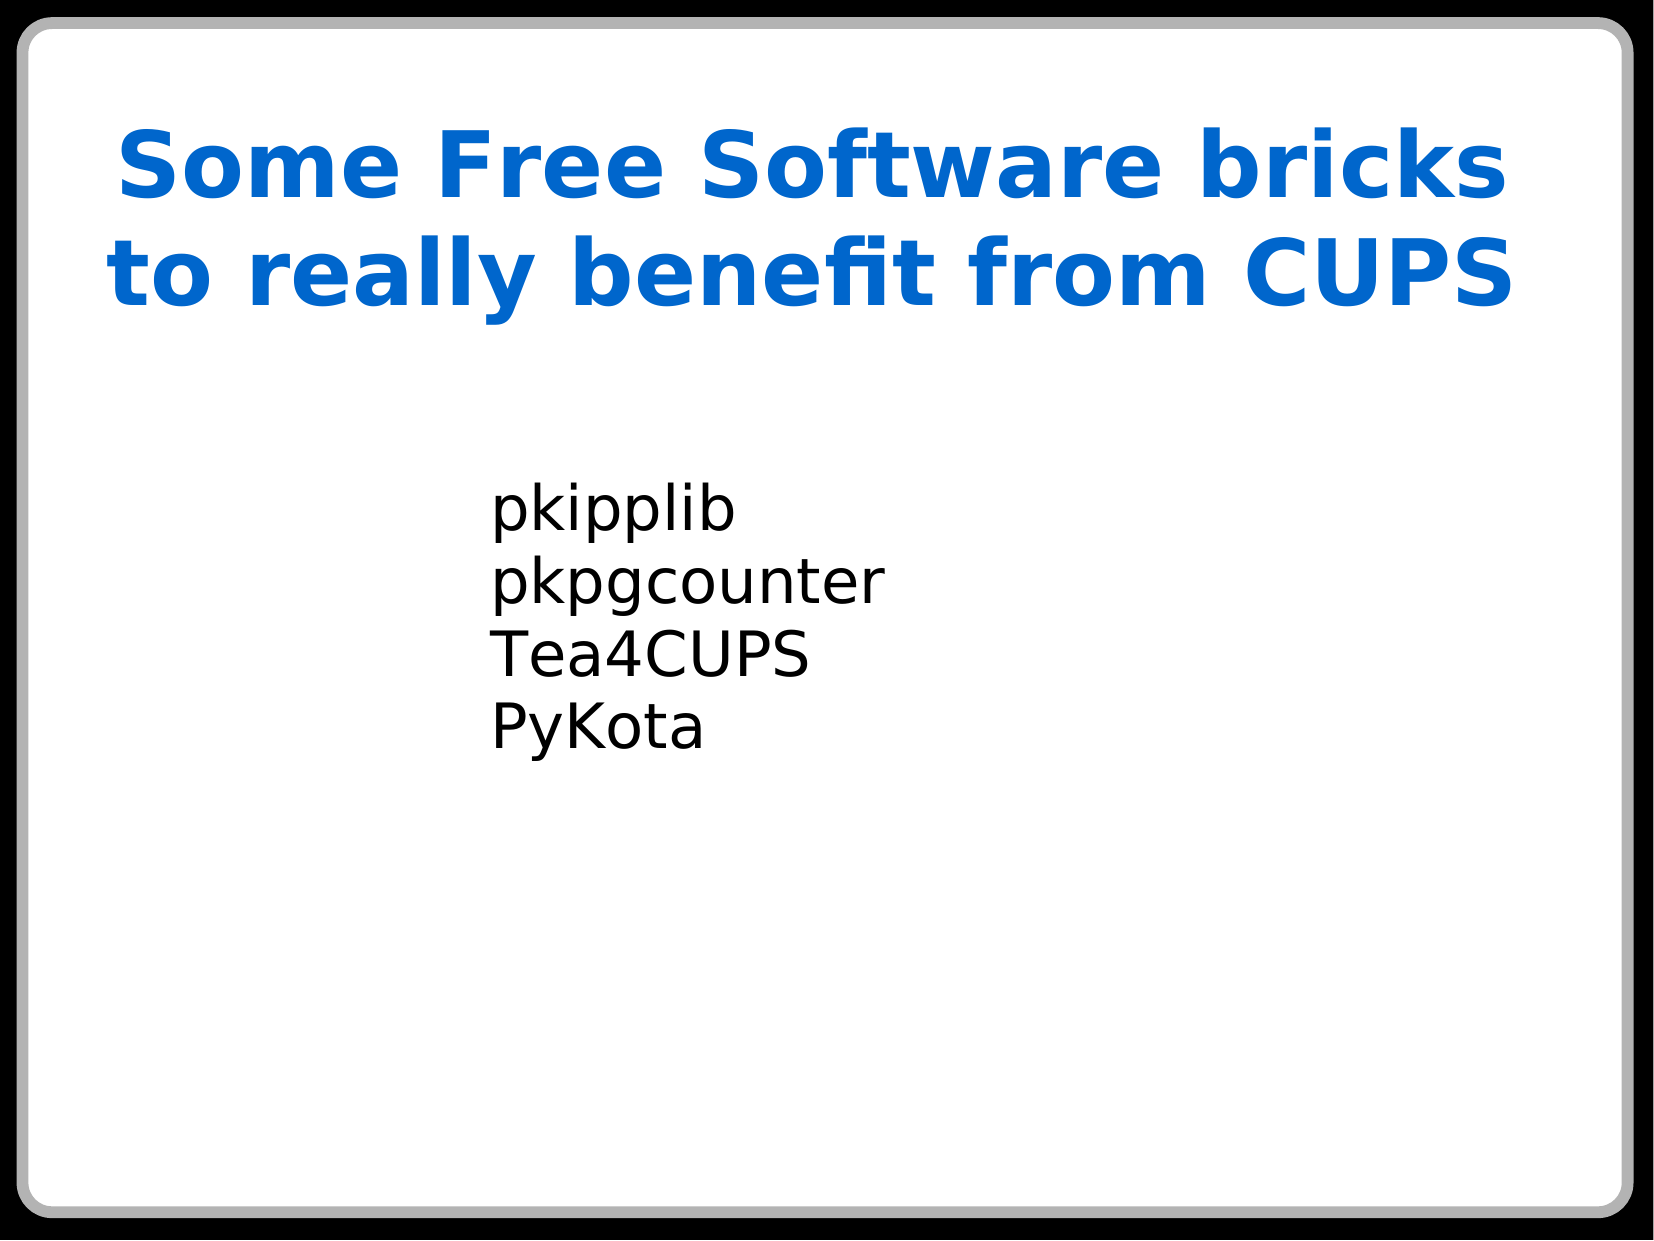

# Some Free Software bricks to really benefit from CUPS
pkipplib
pkpgcounter
Tea4CUPS
PyKota